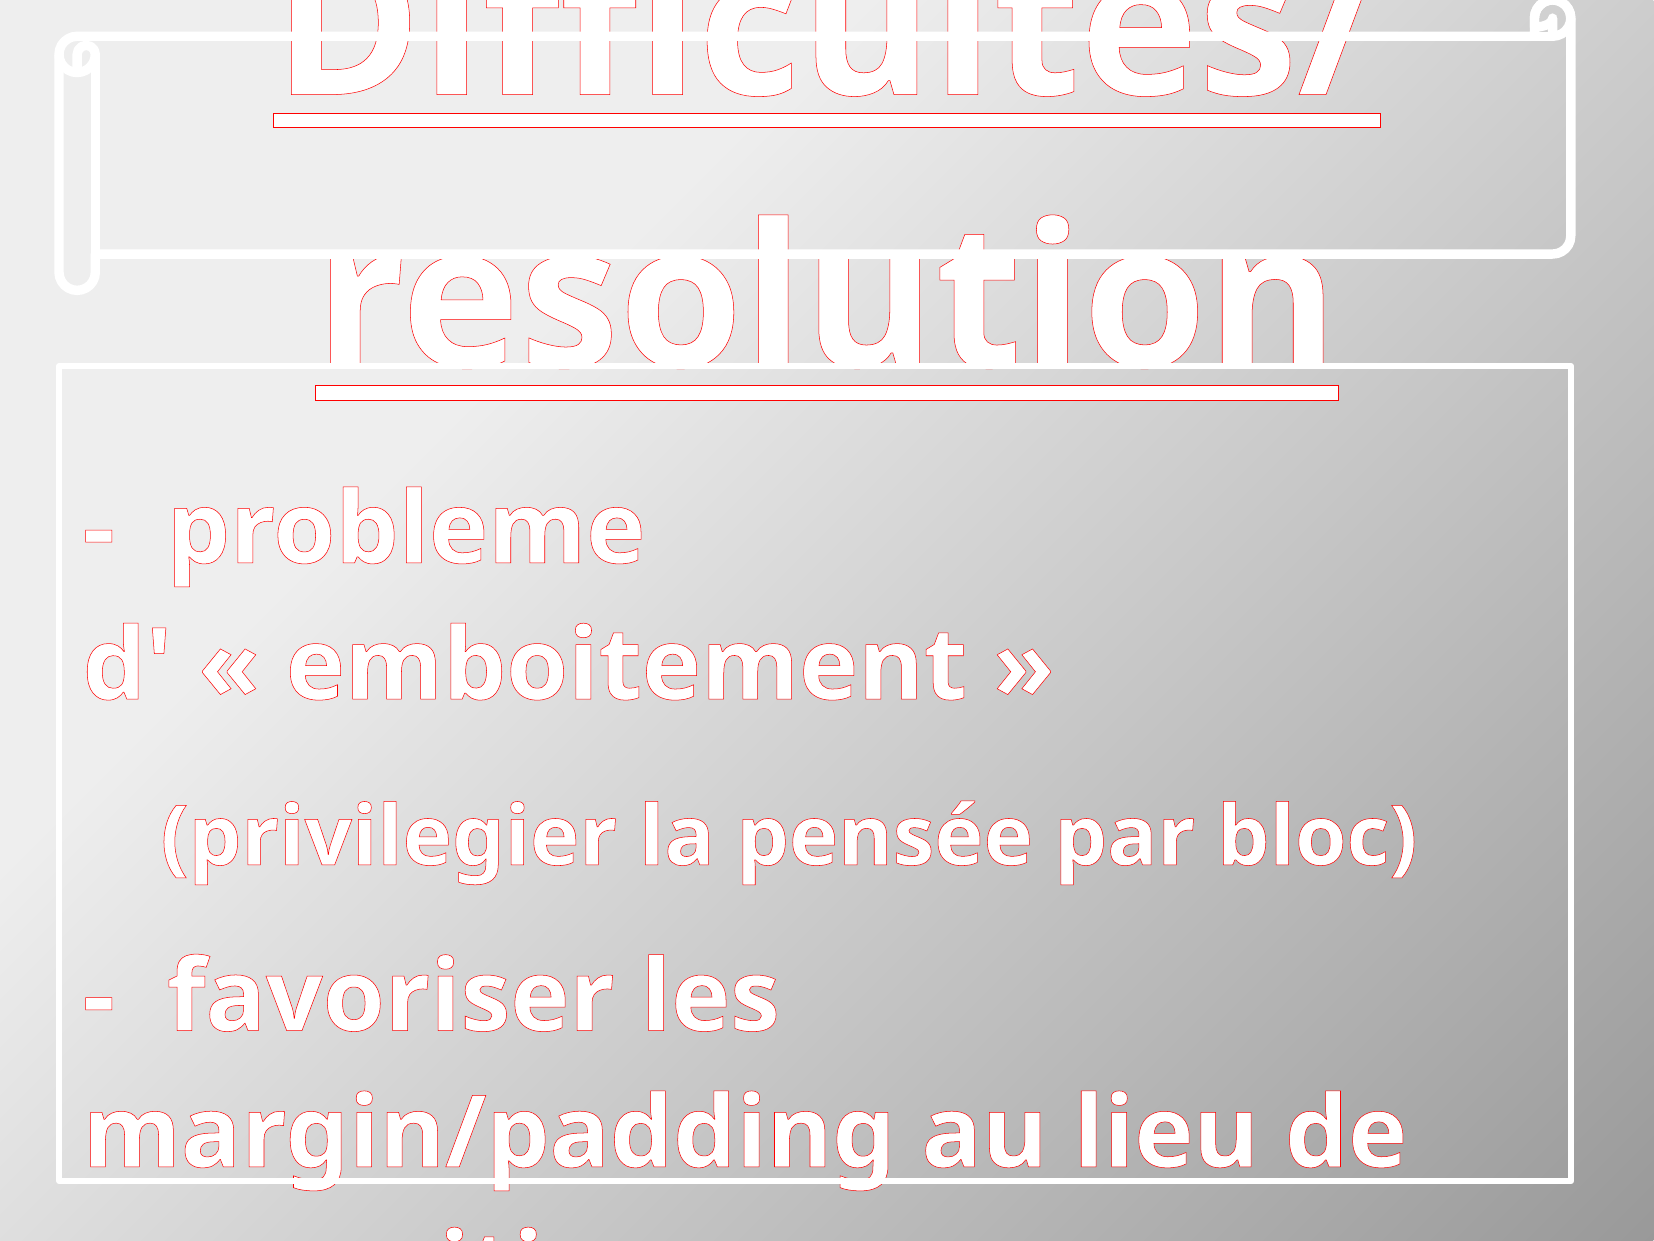

# Difficultes/resolution
- probleme d' « emboitement »
 (privilegier la pensée par bloc)
- favoriser les margin/padding au lieu de position
- penser adaptatif (utilisation %, faciliter responsive